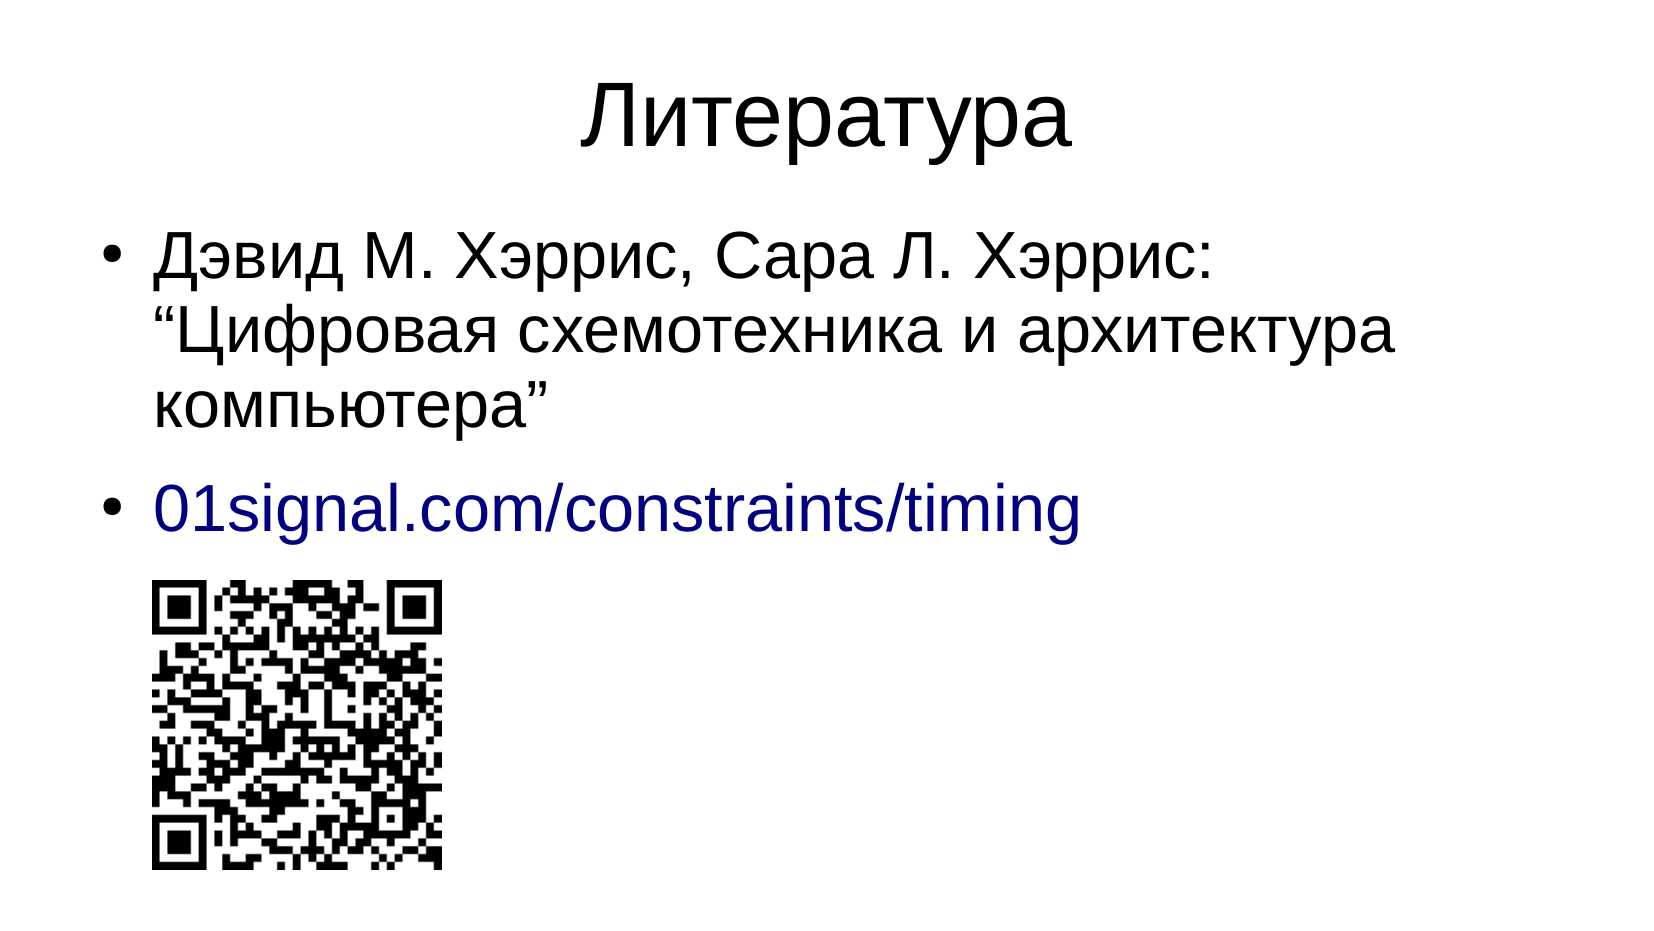

# Литература
Дэвид М. Хэррис, Сара Л. Хэррис: “Цифровая схемотехника и архитектура компьютера”
01signal.com/constraints/timing